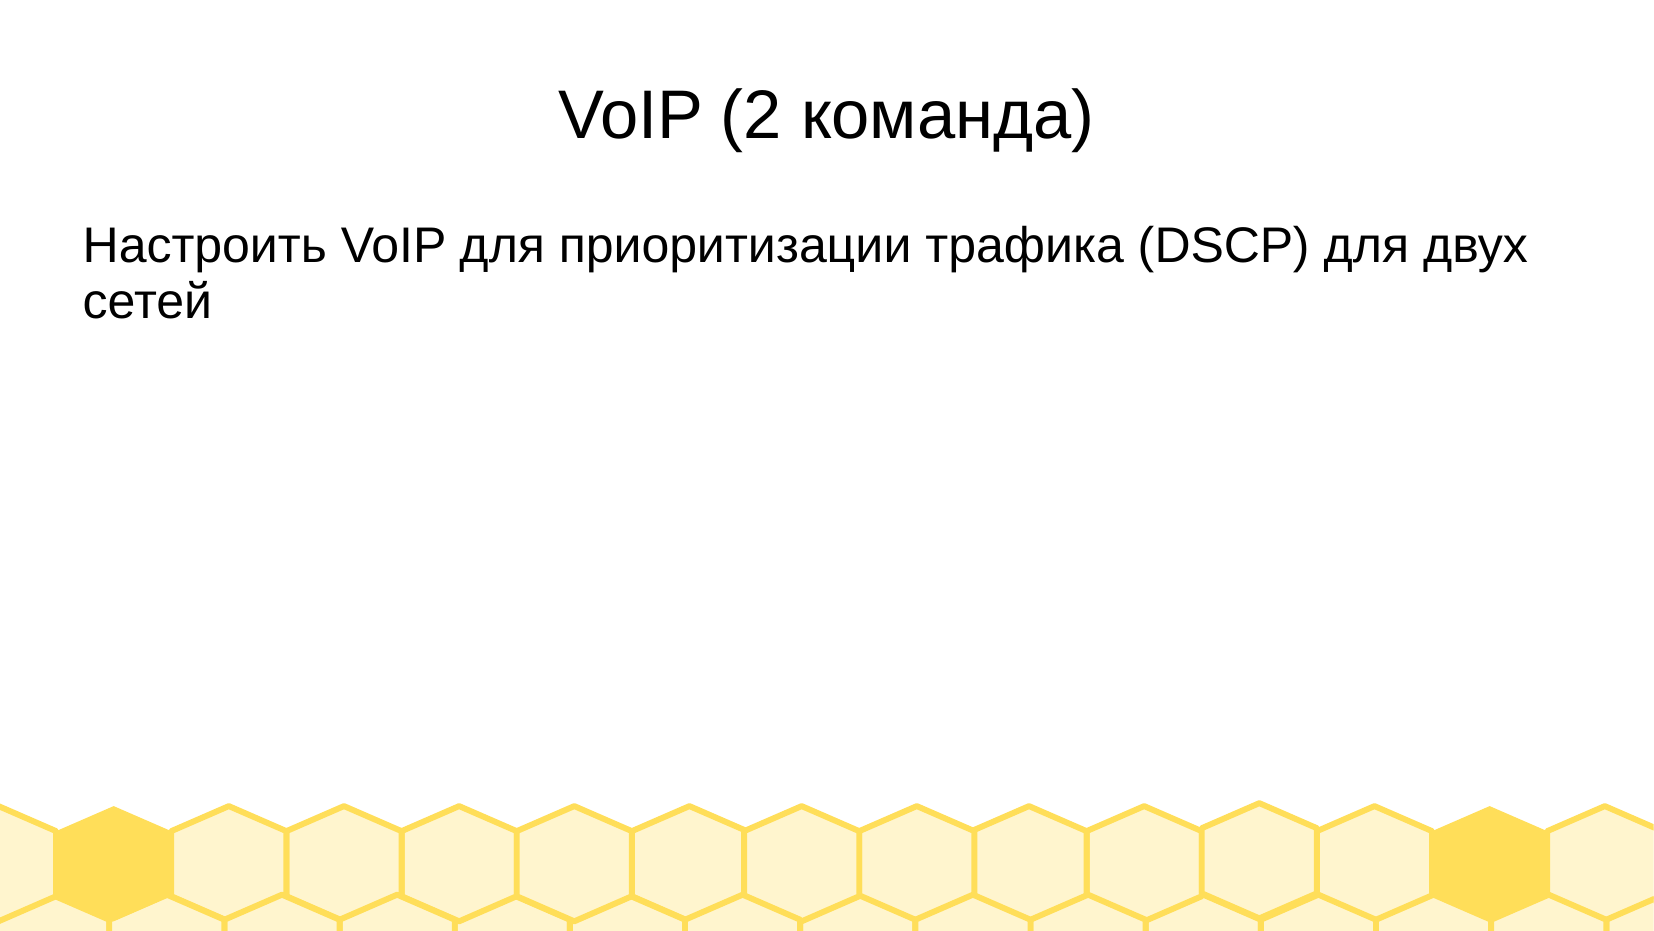

# VoIP (2 команда)
Настроить VoIP для приоритизации трафика (DSCP) для двух сетей